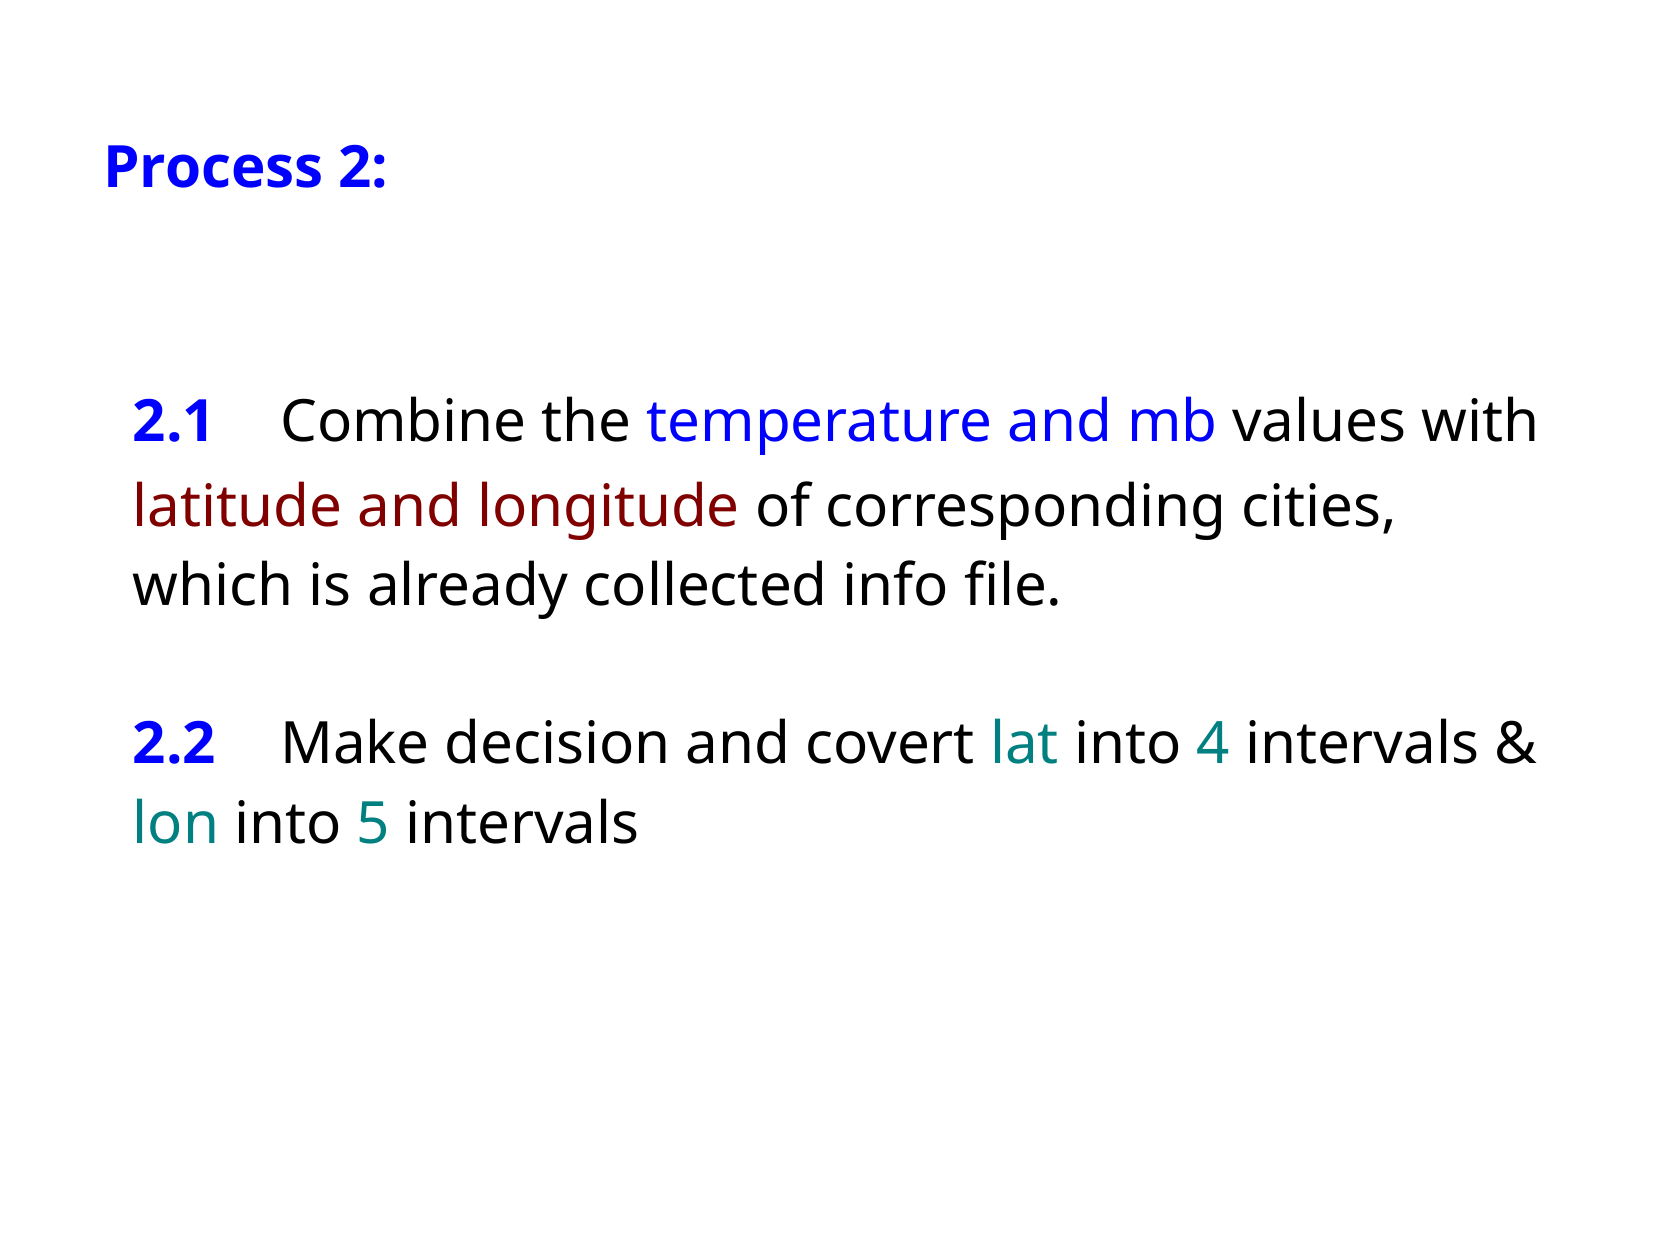

Process 2:
2.1	Combine the temperature and mb values with latitude and longitude of corresponding cities, which is already collected info file.
2.2 	Make decision and covert lat into 4 intervals & lon into 5 intervals